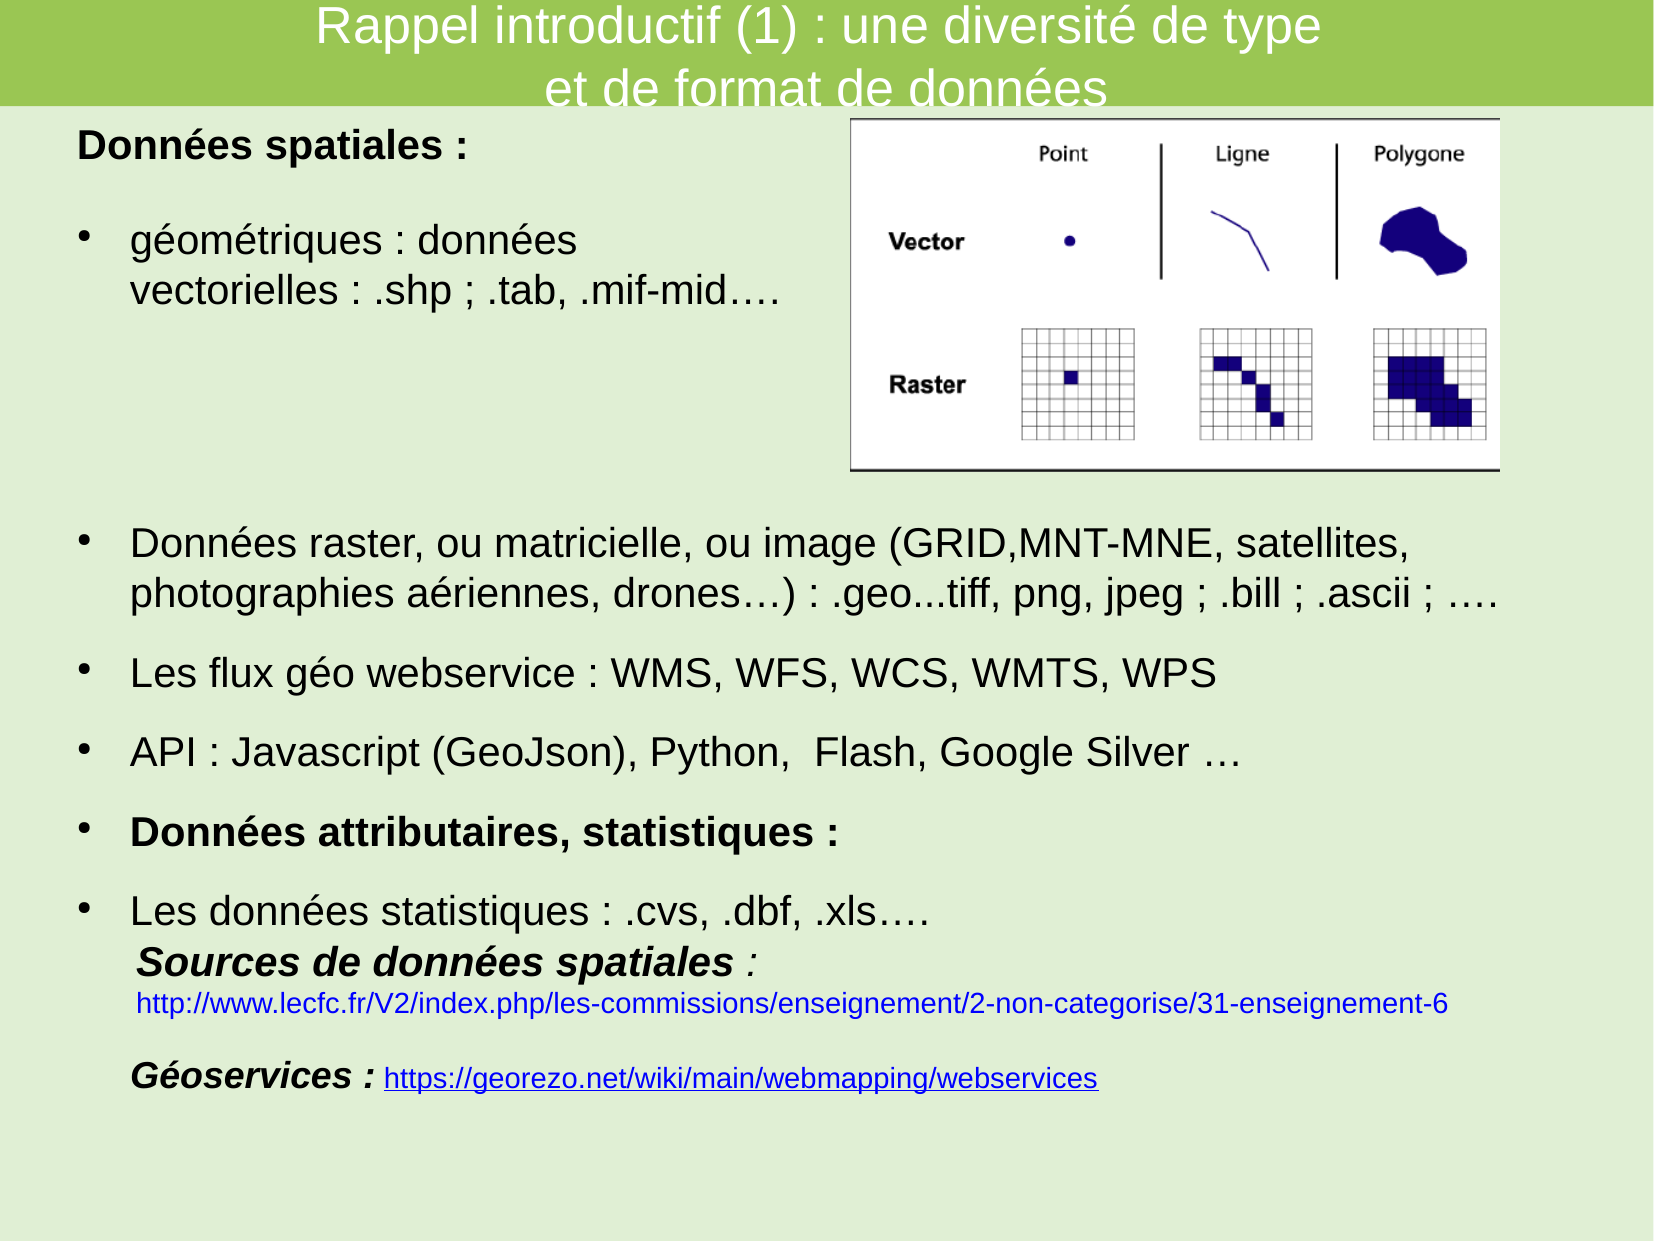

# Rappel introductif (1) : une diversité de type et de format de données
Données spatiales :
Données raster, ou matricielle, ou image (GRID,MNT-MNE, satellites, photographies aériennes, drones…) : .geo...tiff, png, jpeg ; .bill ; .ascii ; ….
Les flux géo webservice : WMS, WFS, WCS, WMTS, WPS
API : Javascript (GeoJson), Python, Flash, Google Silver …
Données attributaires, statistiques :
Les données statistiques : .cvs, .dbf, .xls….
géométriques : données vectorielles : .shp ; .tab, .mif-mid….
Sources de données spatiales :
http://www.lecfc.fr/V2/index.php/les-commissions/enseignement/2-non-categorise/31-enseignement-6
Géoservices : https://georezo.net/wiki/main/webmapping/webservices